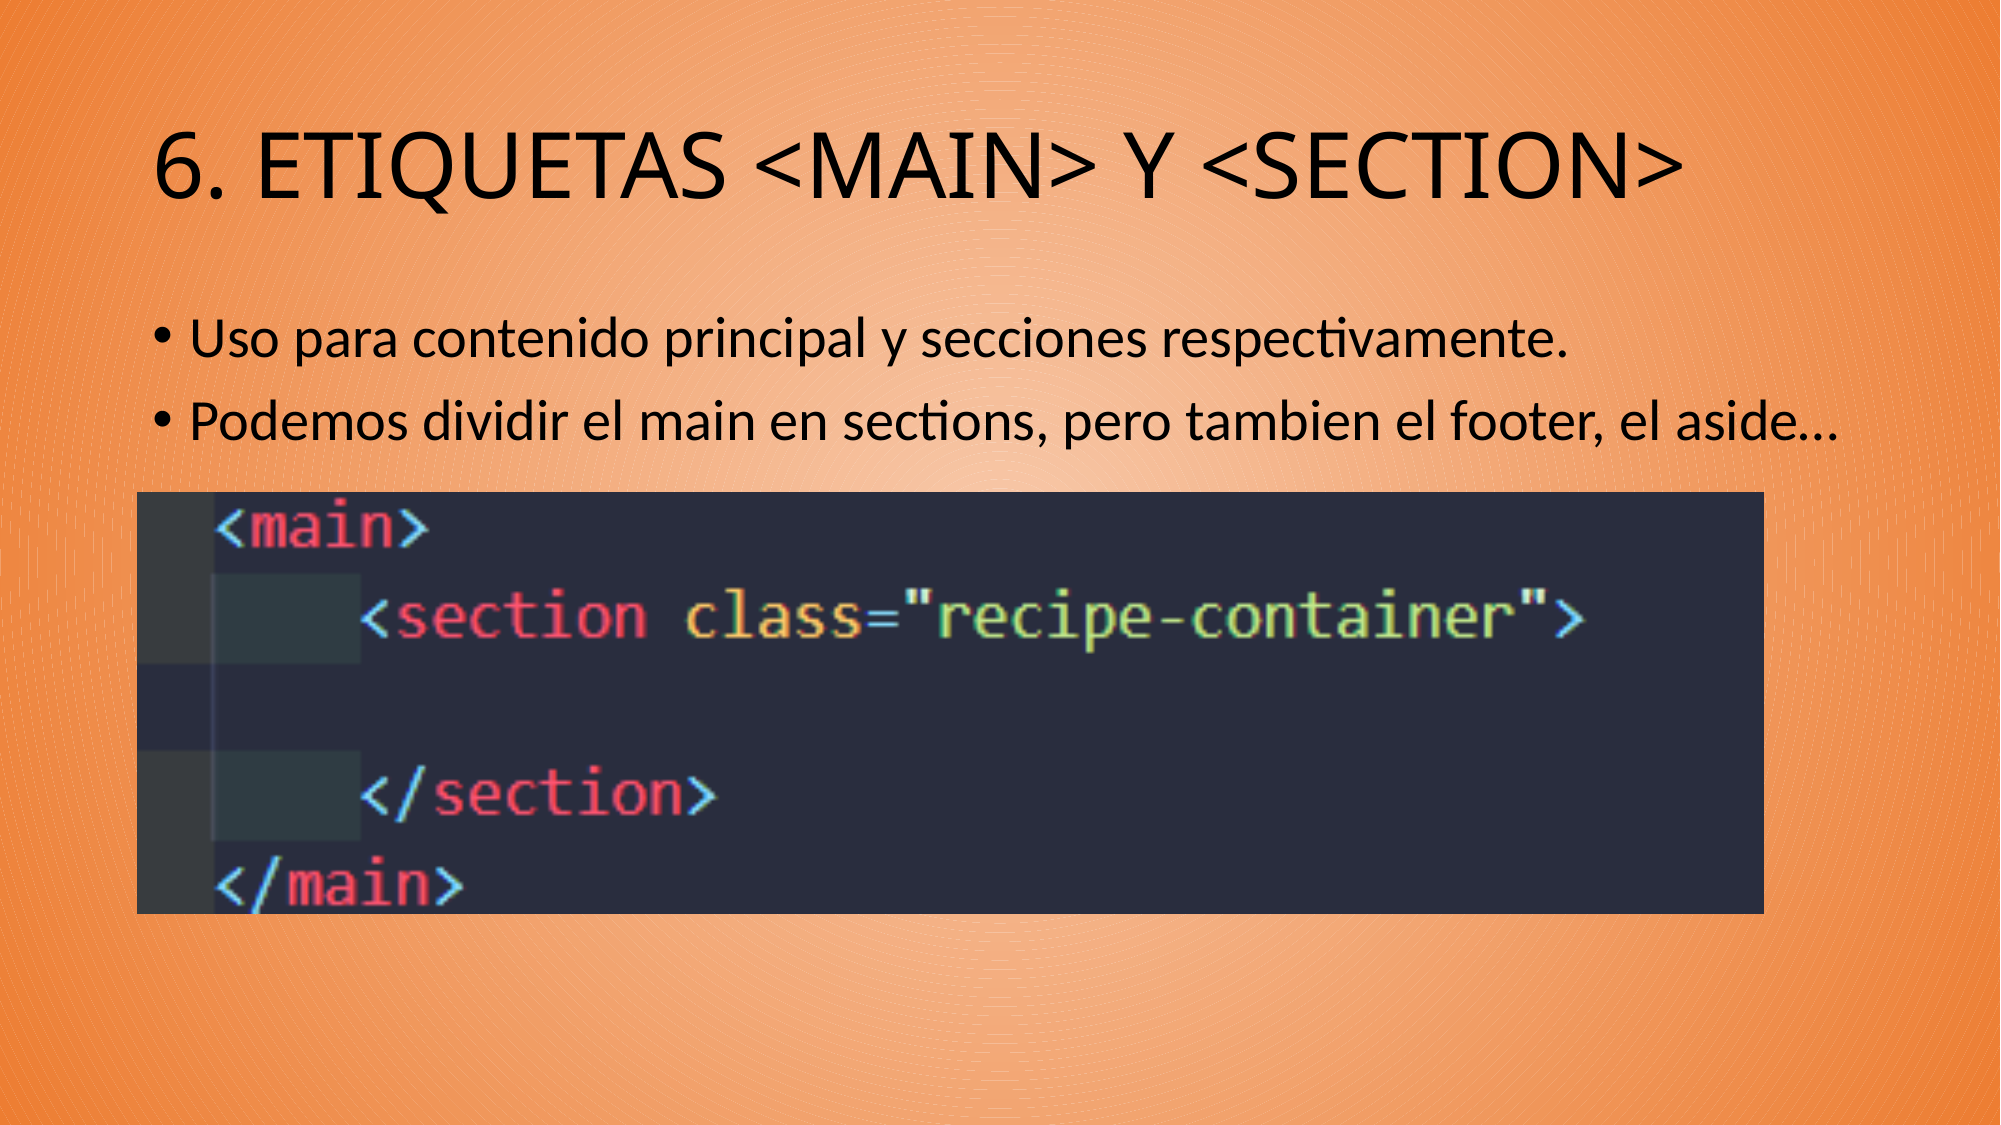

# 6. ETIQUETAS <MAIN> Y <SECTION>
Uso para contenido principal y secciones respectivamente.
Podemos dividir el main en sections, pero tambien el footer, el aside…